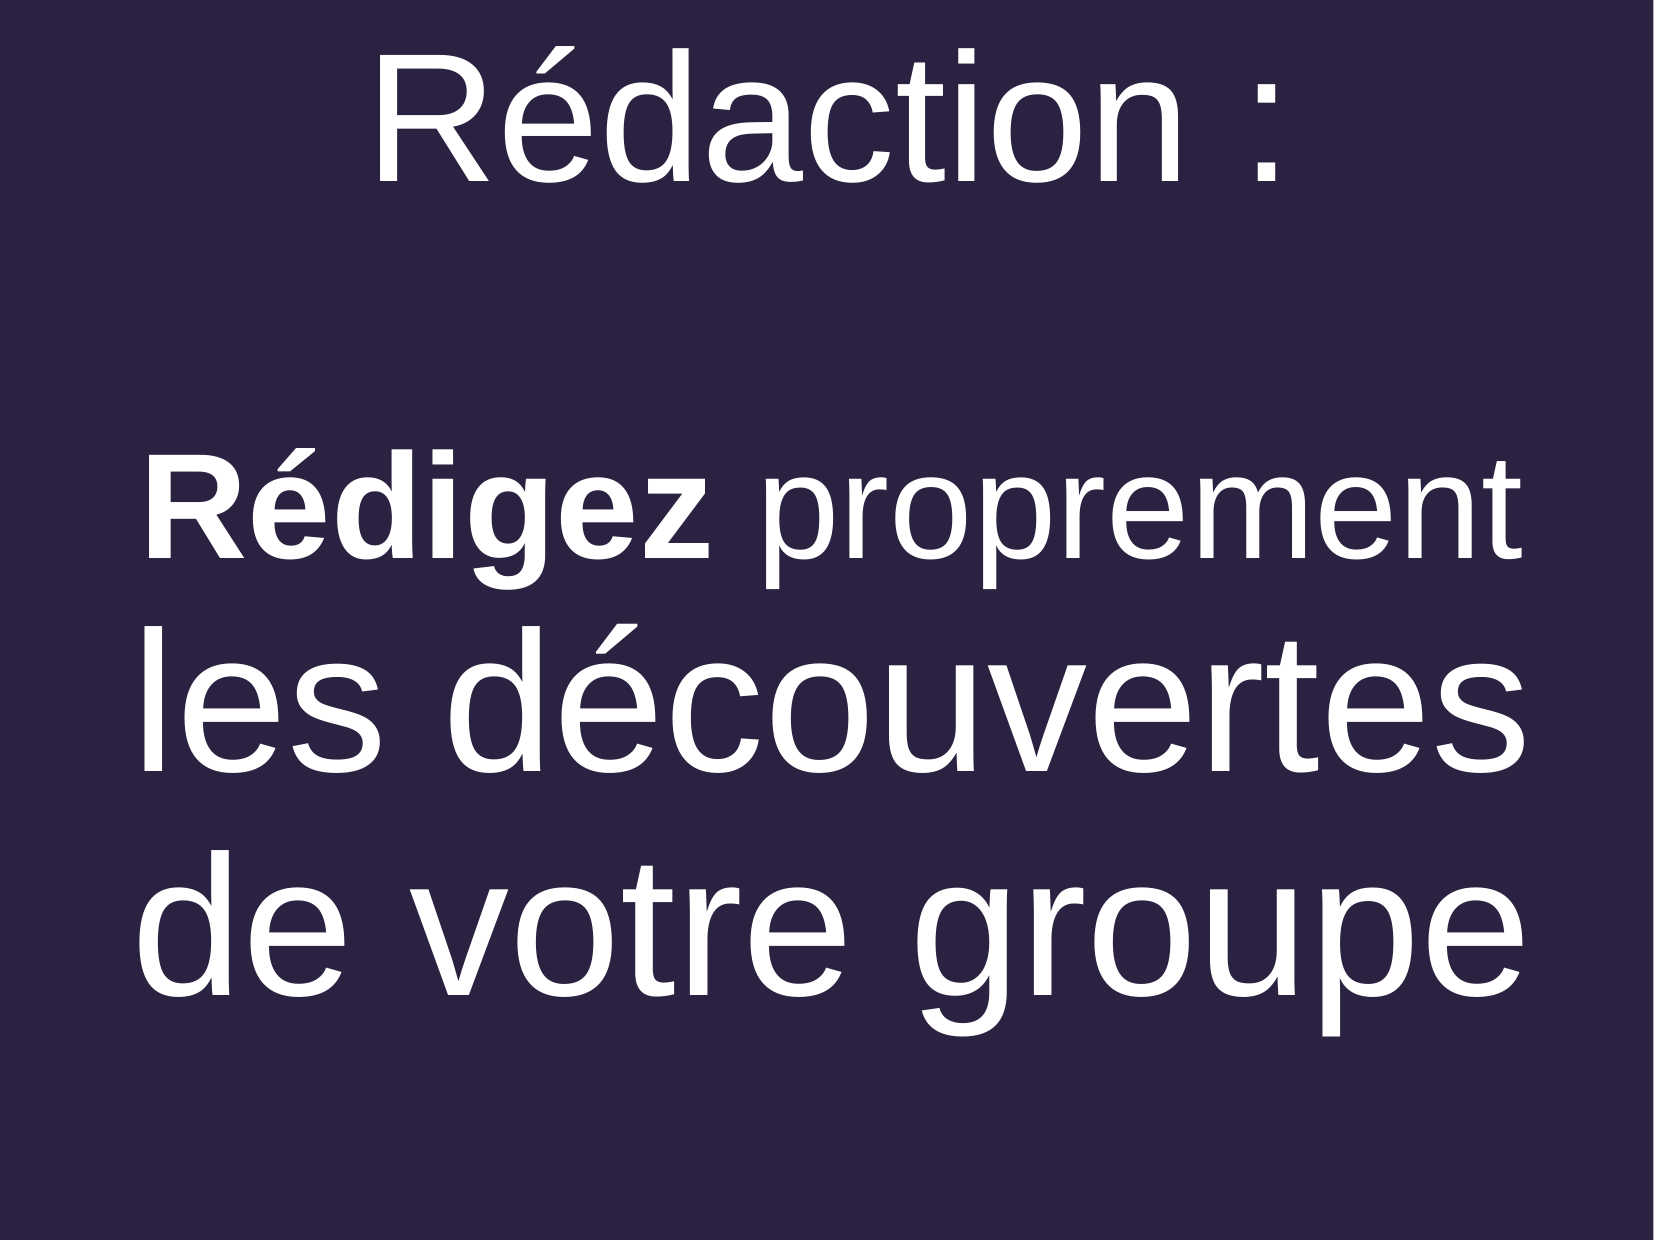

# Rédaction :
Rédigez proprement
les découvertes
de votre groupe